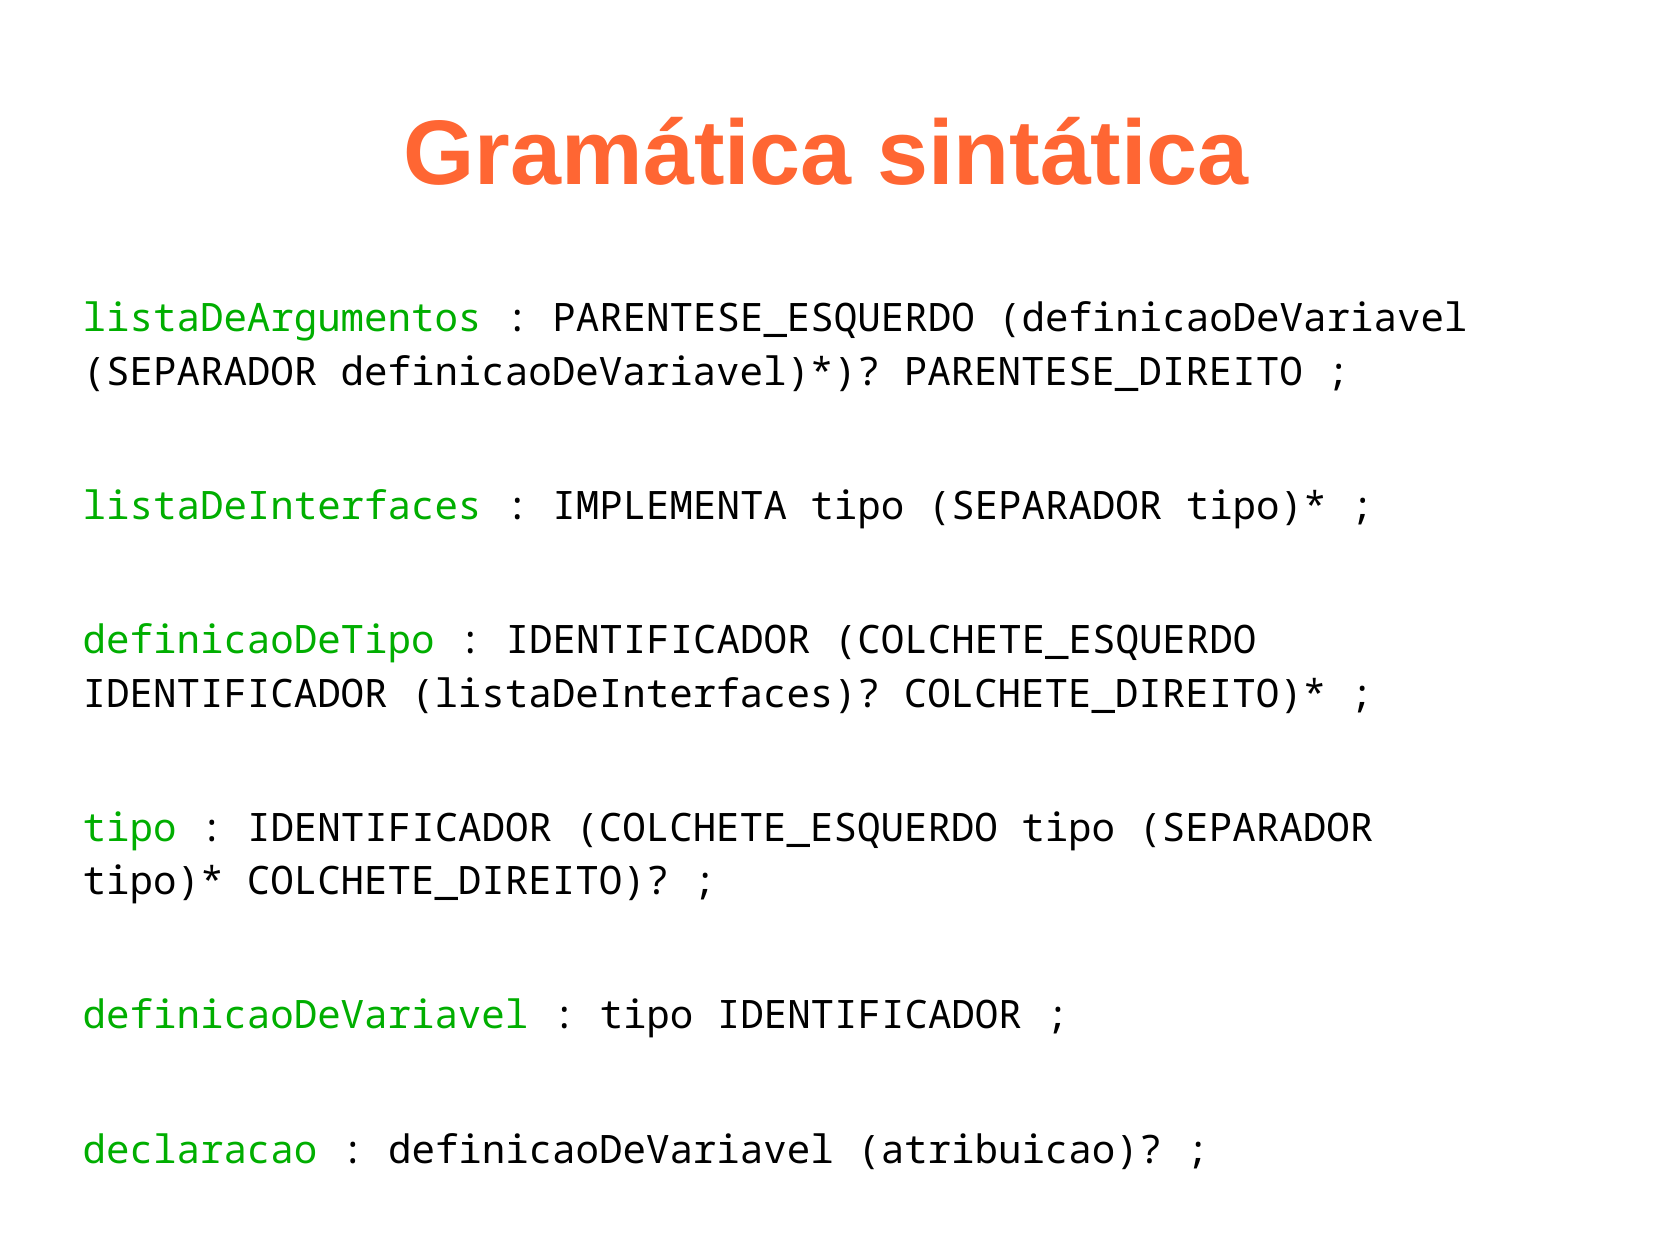

# Gramática sintática
listaDeArgumentos : PARENTESE_ESQUERDO (definicaoDeVariavel (SEPARADOR definicaoDeVariavel)*)? PARENTESE_DIREITO ;
listaDeInterfaces : IMPLEMENTA tipo (SEPARADOR tipo)* ;
definicaoDeTipo : IDENTIFICADOR (COLCHETE_ESQUERDO IDENTIFICADOR (listaDeInterfaces)? COLCHETE_DIREITO)* ;
tipo : IDENTIFICADOR (COLCHETE_ESQUERDO tipo (SEPARADOR tipo)* COLCHETE_DIREITO)? ;
definicaoDeVariavel : tipo IDENTIFICADOR ;
declaracao : definicaoDeVariavel (atribuicao)? ;